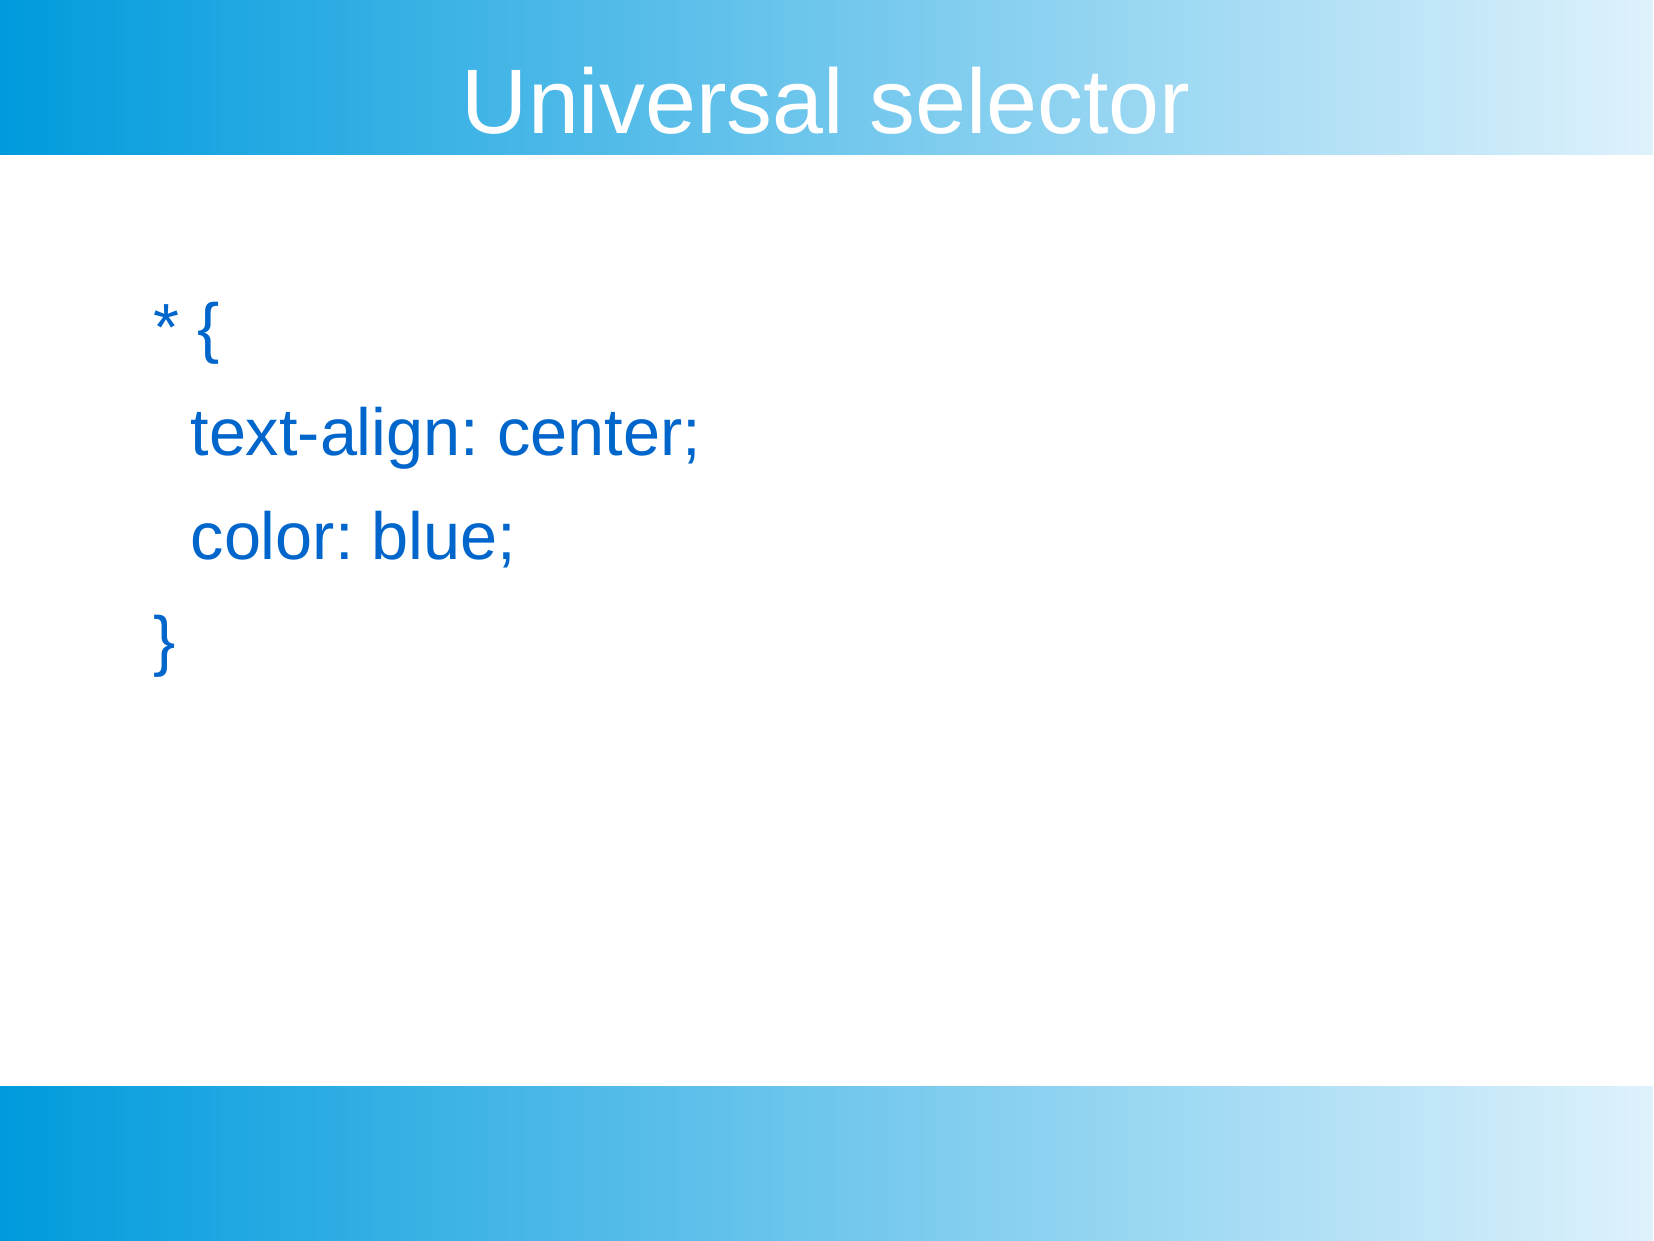

# Universal selector
* {
 text-align: center;
 color: blue;
}